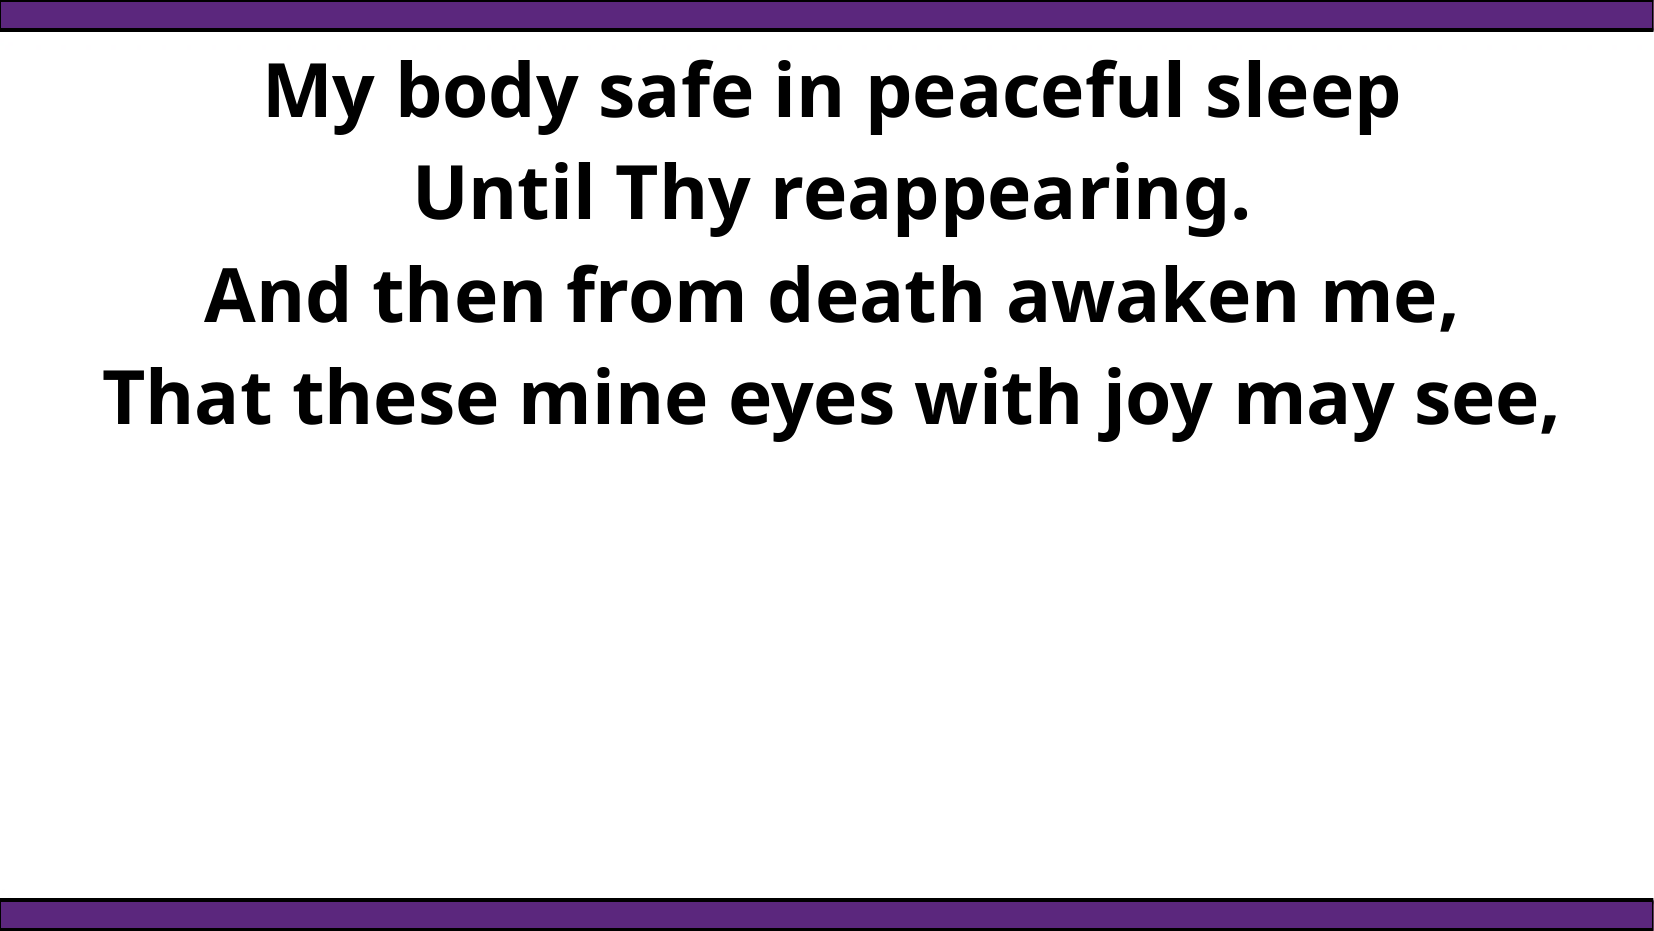

My body safe in peaceful sleep
Until Thy reappearing.
And then from death awaken me,
That these mine eyes with joy may see,